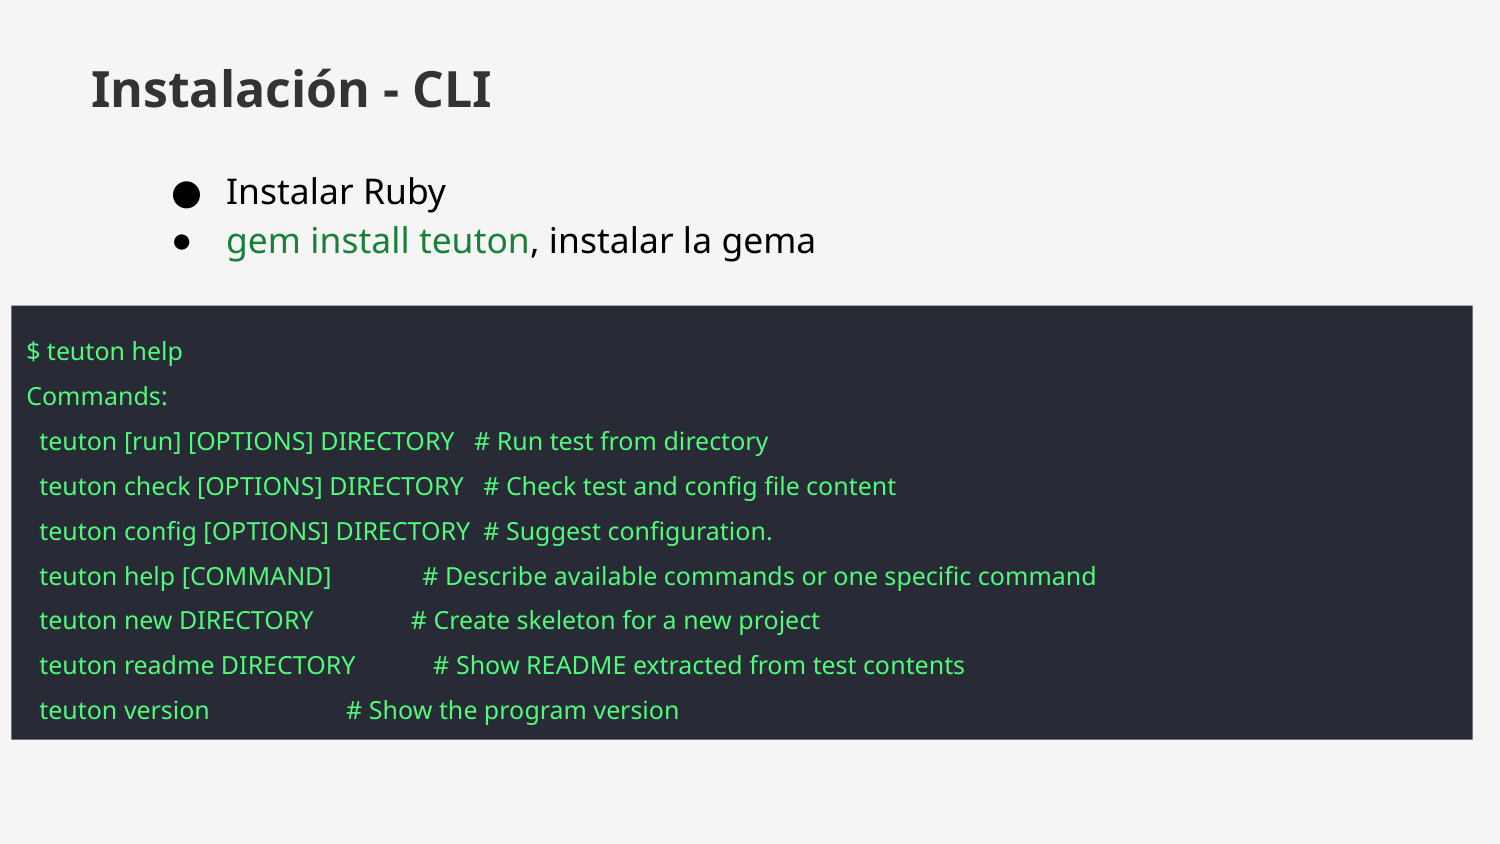

Instalación - CLI
Instalar Ruby
gem install teuton, instalar la gema
$ teuton help
Commands:
 teuton [run] [OPTIONS] DIRECTORY # Run test from directory
 teuton check [OPTIONS] DIRECTORY # Check test and config file content
 teuton config [OPTIONS] DIRECTORY # Suggest configuration.
 teuton help [COMMAND] # Describe available commands or one specific command
 teuton new DIRECTORY # Create skeleton for a new project
 teuton readme DIRECTORY # Show README extracted from test contents
 teuton version # Show the program version